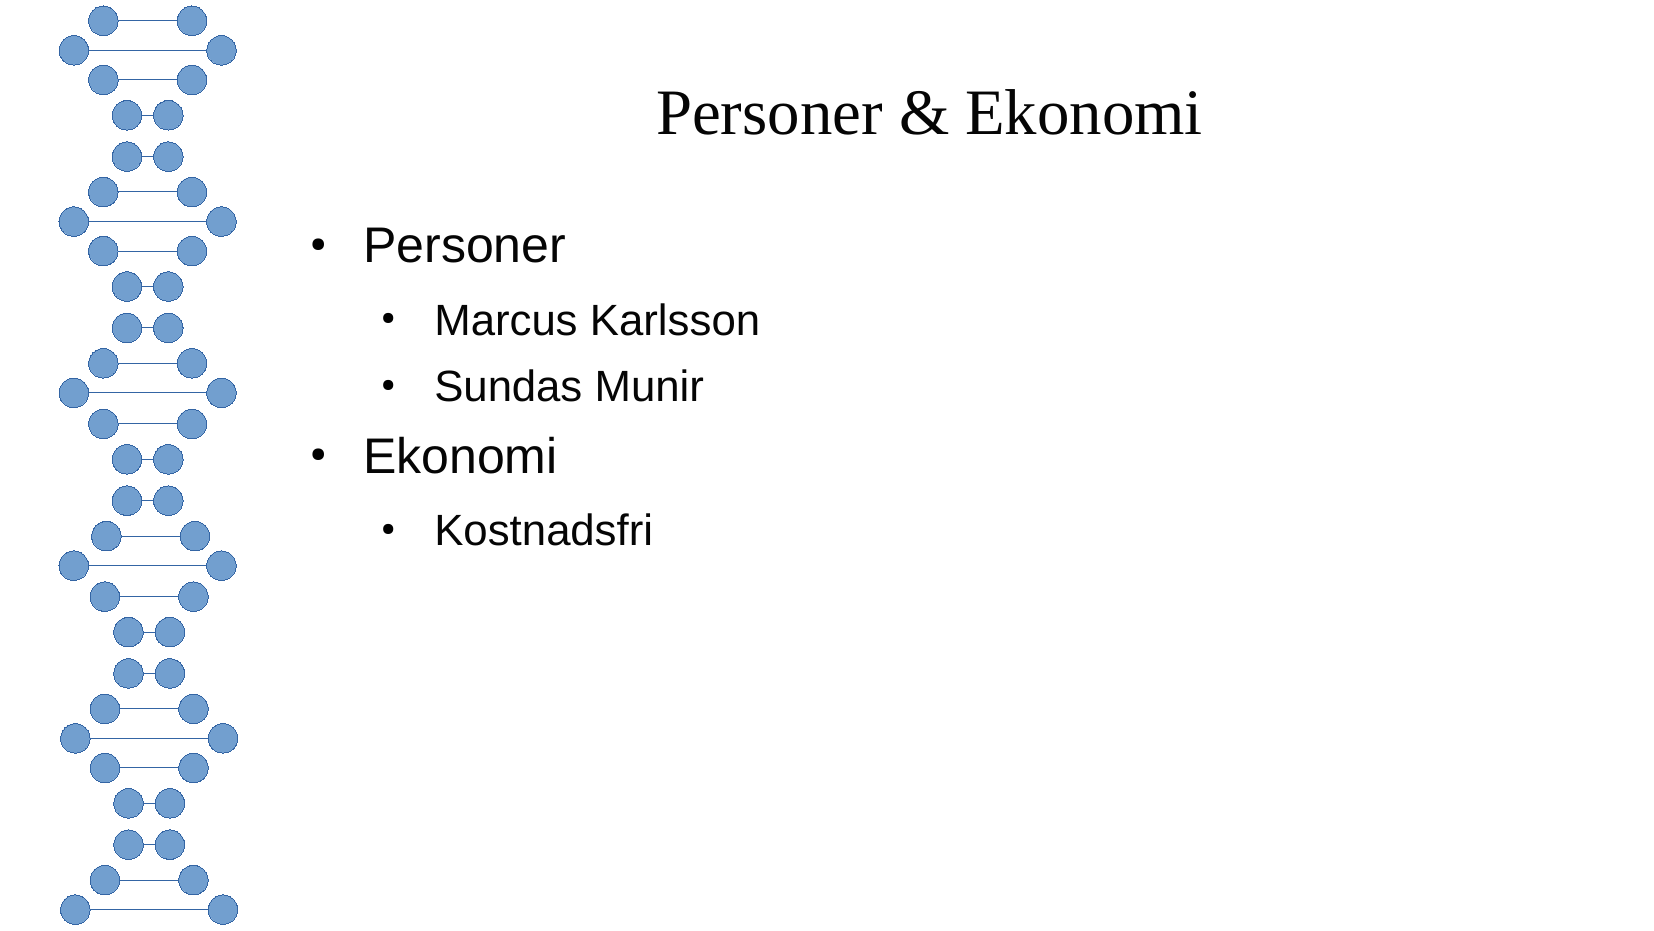

# Personer & Ekonomi
Personer
Marcus Karlsson
Sundas Munir
Ekonomi
Kostnadsfri